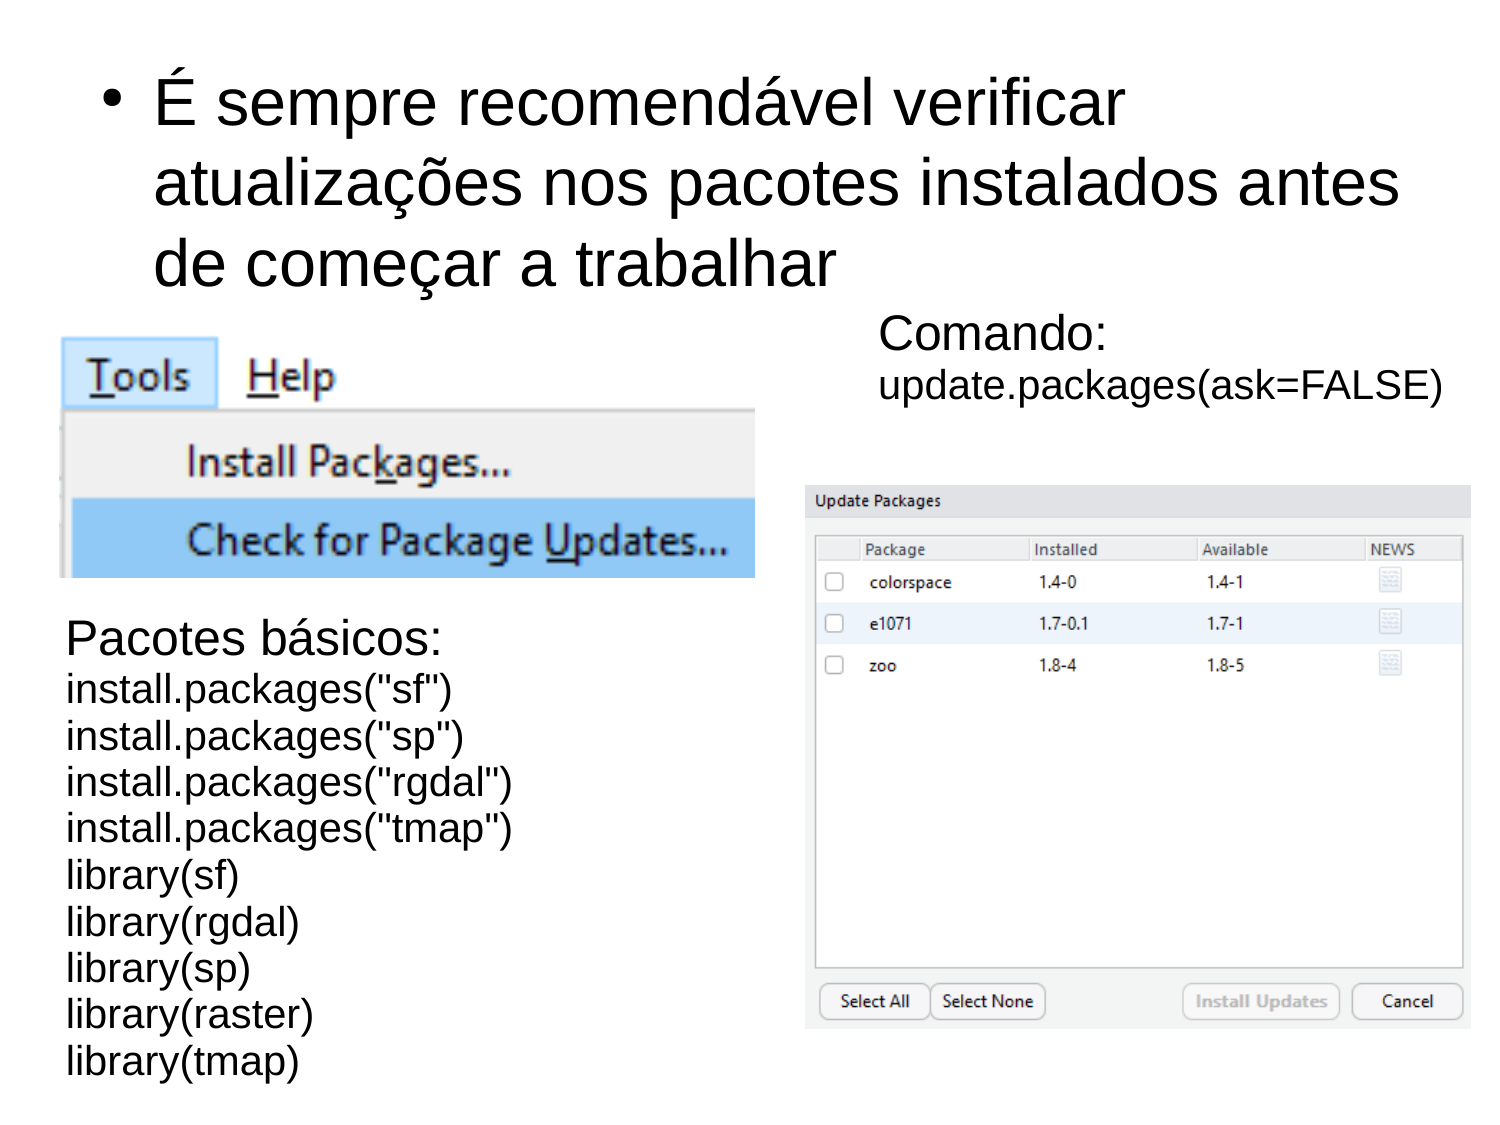

# É sempre recomendável verificar atualizações nos pacotes instalados antes de começar a trabalhar
Comando:
update.packages(ask=FALSE)
Pacotes básicos:
install.packages("sf")
install.packages("sp")
install.packages("rgdal")
install.packages("tmap")
library(sf)
library(rgdal)
library(sp)
library(raster)
library(tmap)